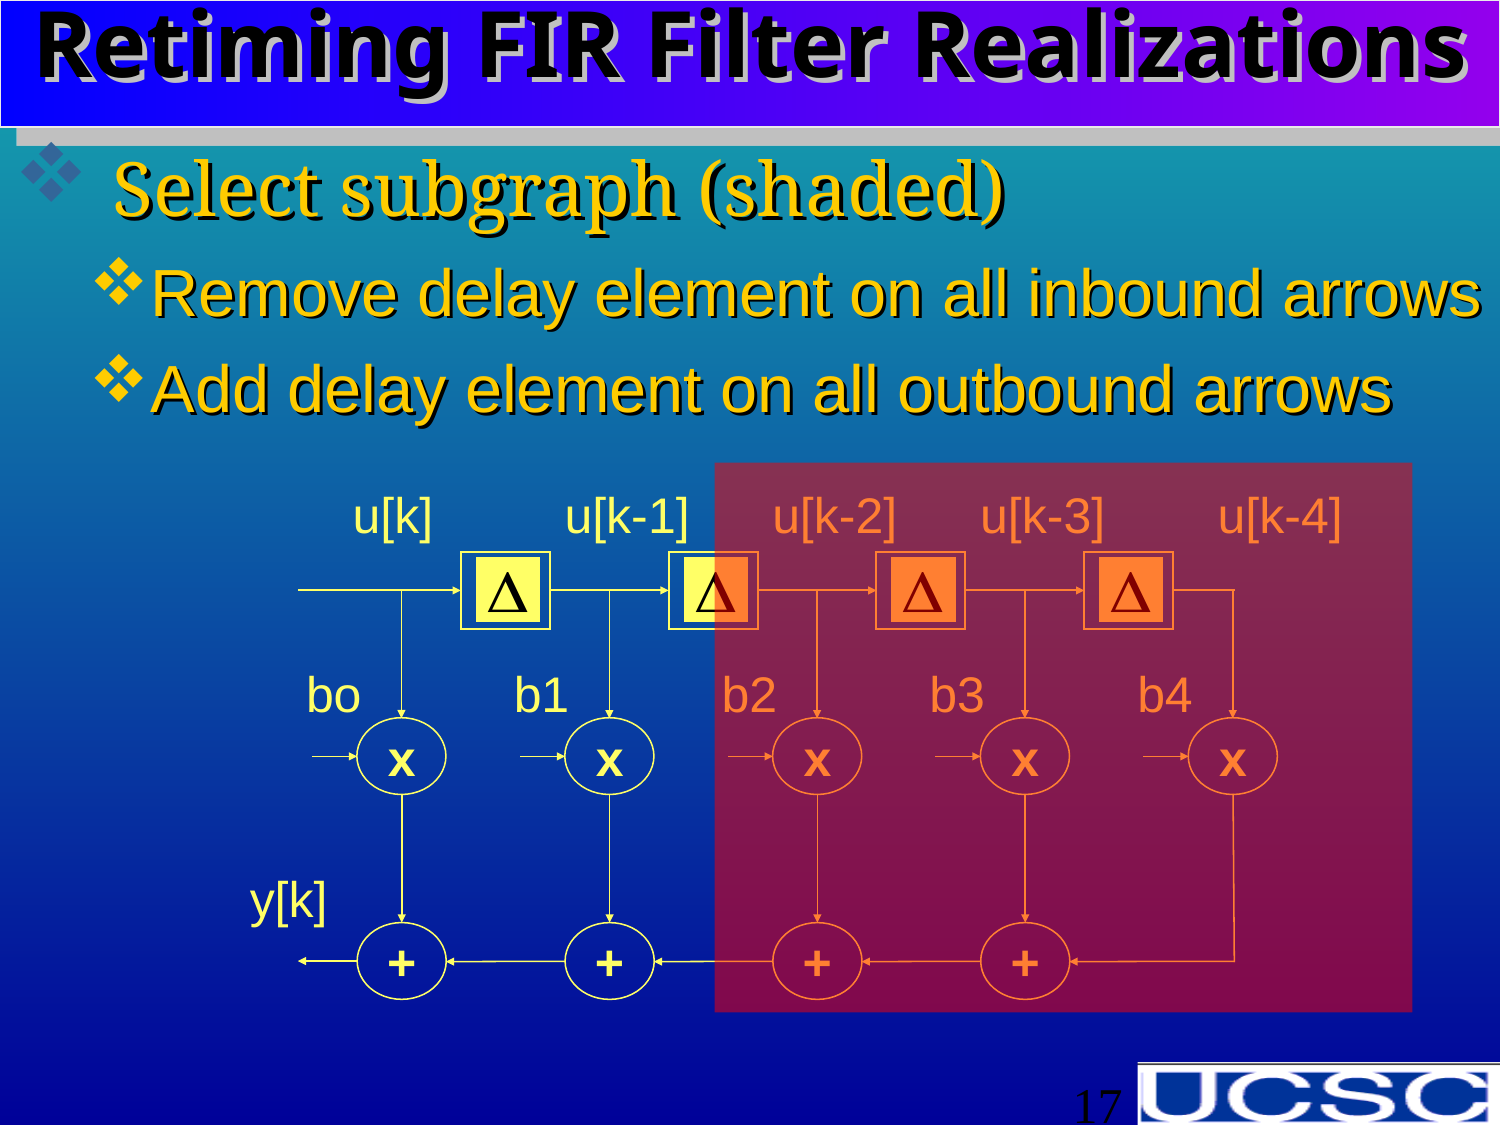

# Retiming FIR Filter Realizations
 Select subgraph (shaded)
Remove delay element on all inbound arrows
Add delay element on all outbound arrows
u[k]
u[k-1]
u[k-2]
u[k-3]
u[k-4]
bo
x
+
b1
b2
b3
b4
x
x
x
x
y[k]
+
+
+
17